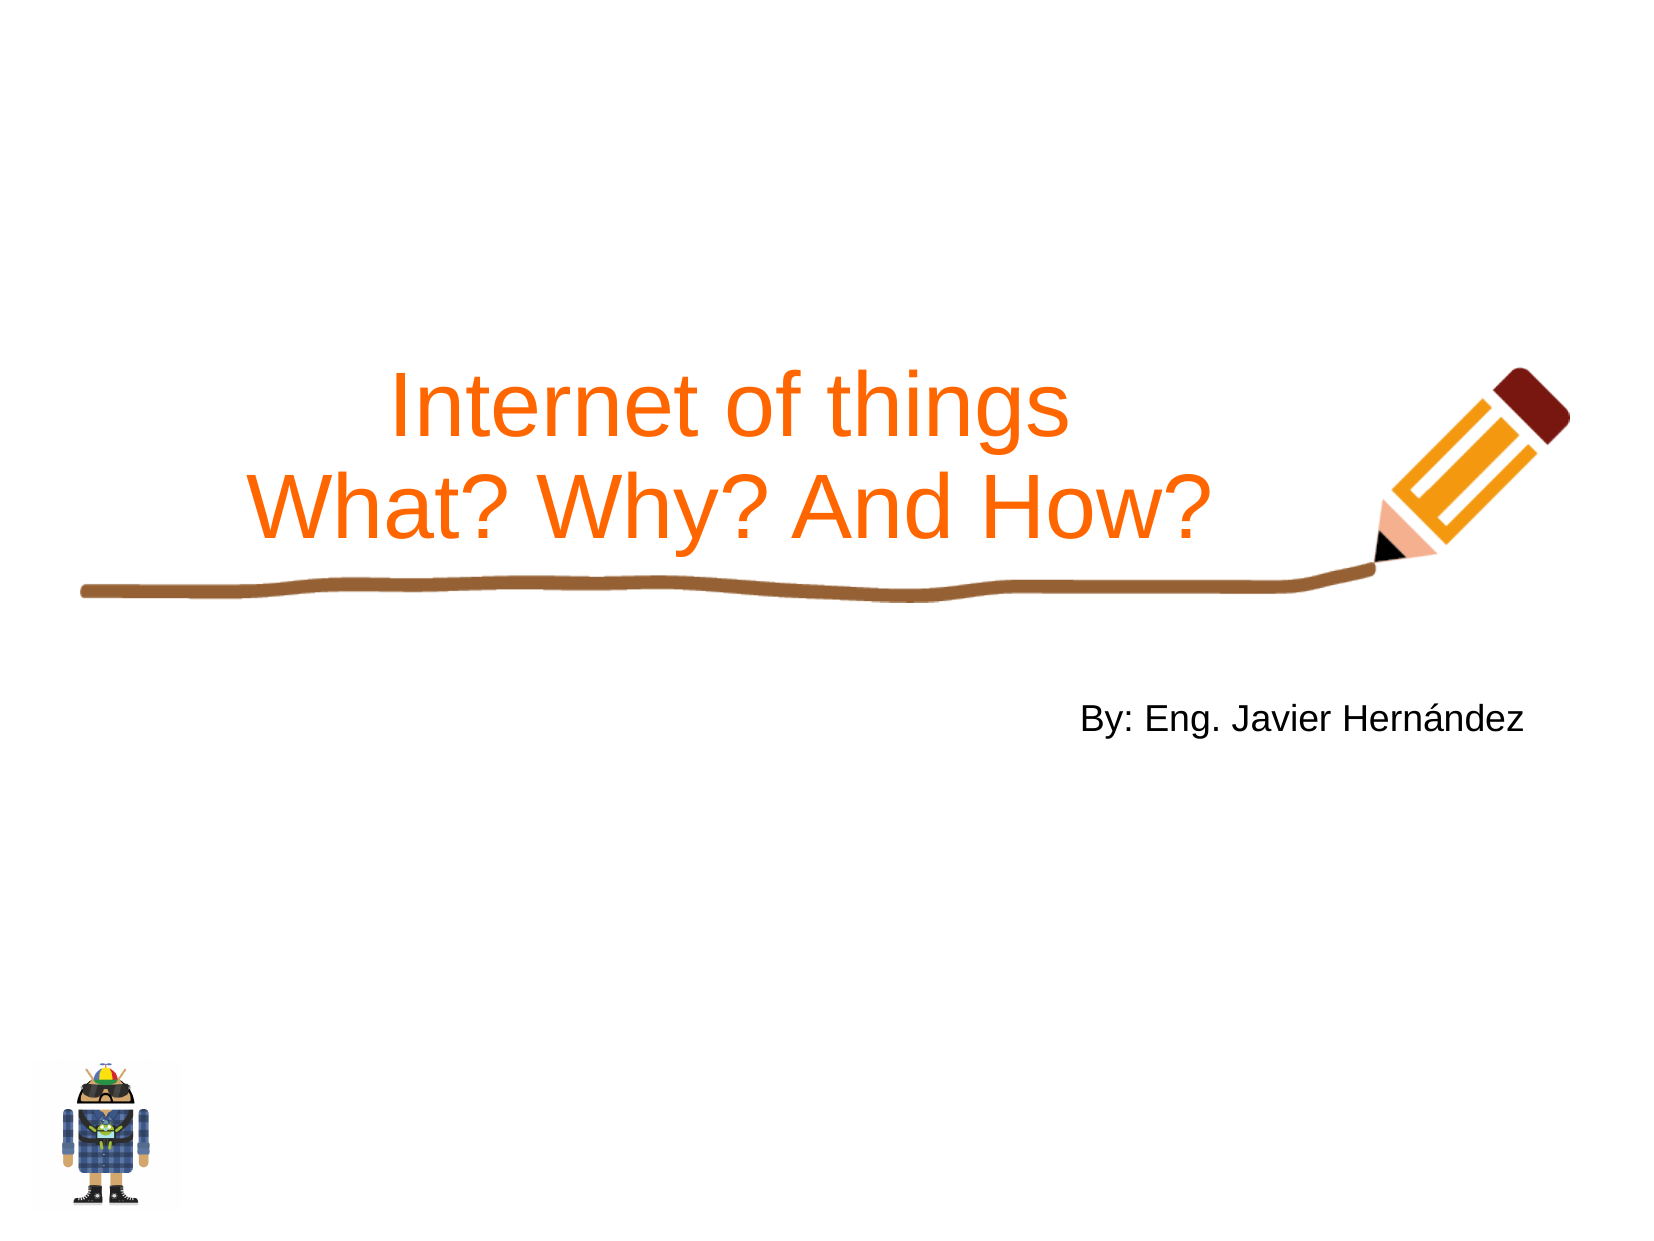

# Internet of things What? Why? And How?
By: Eng. Javier Hernández